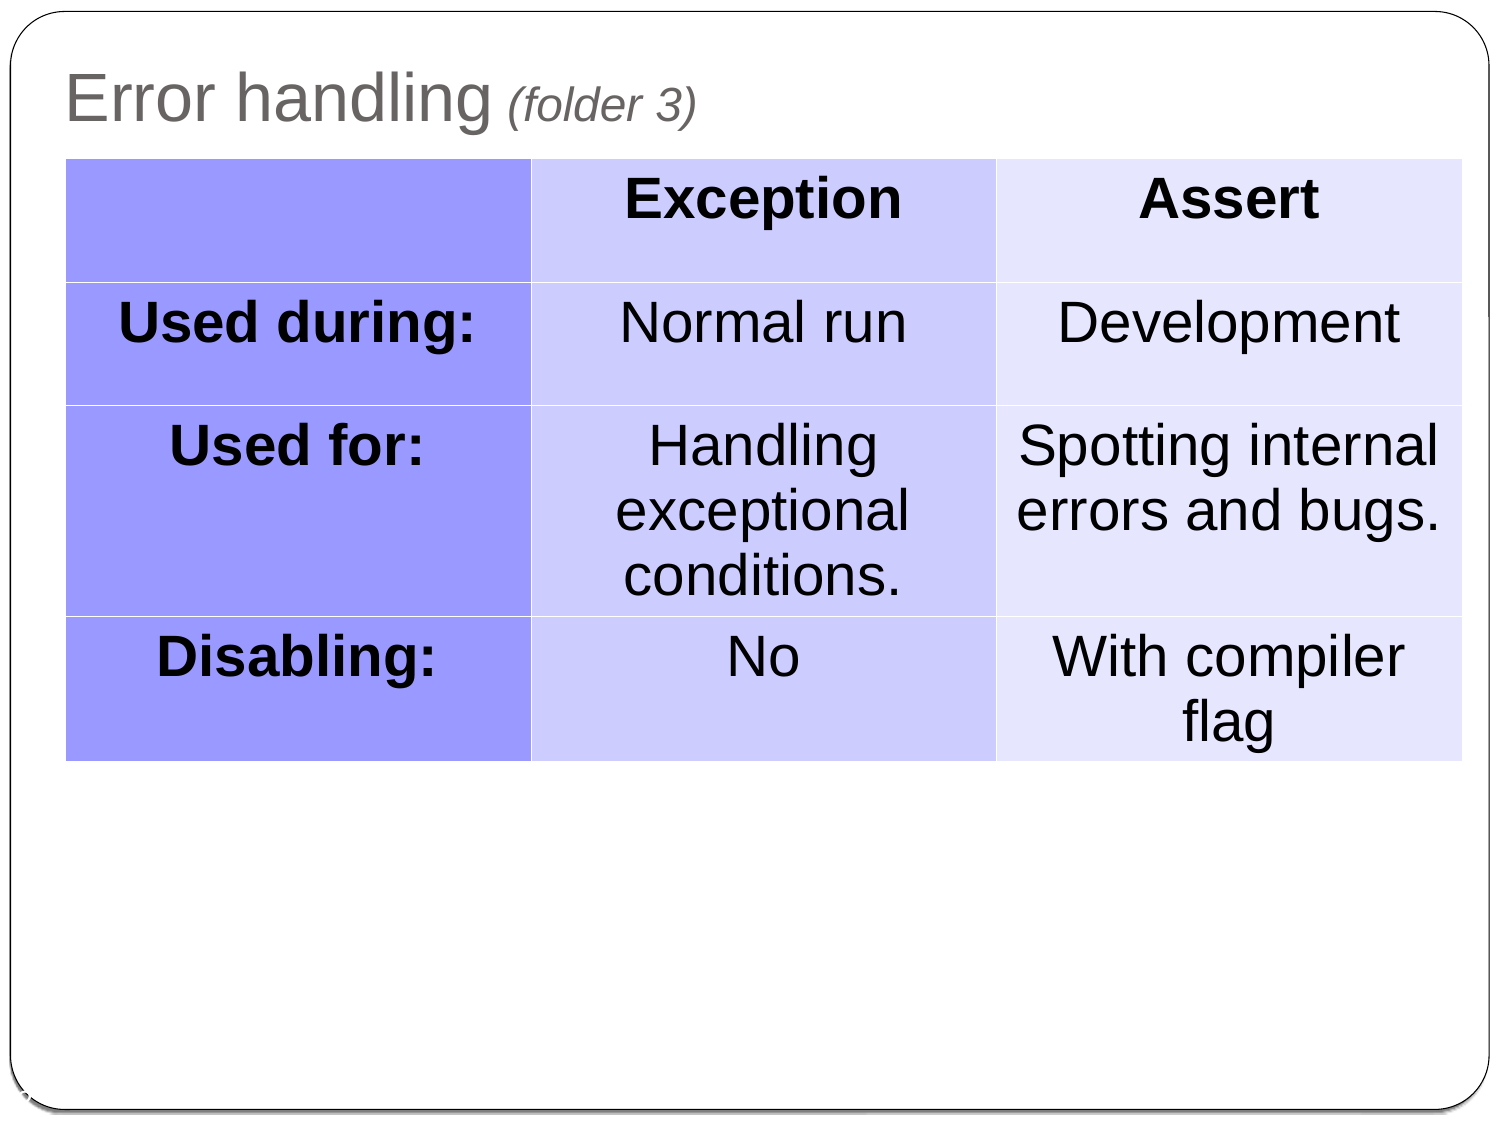

# Error handling (folder 3)
| | Exception | Assert |
| --- | --- | --- |
| Used during: | Normal run | Development |
| Used for: | Handling exceptional conditions. | Spotting internal errors and bugs. |
| Disabling: | No | With compiler flag |